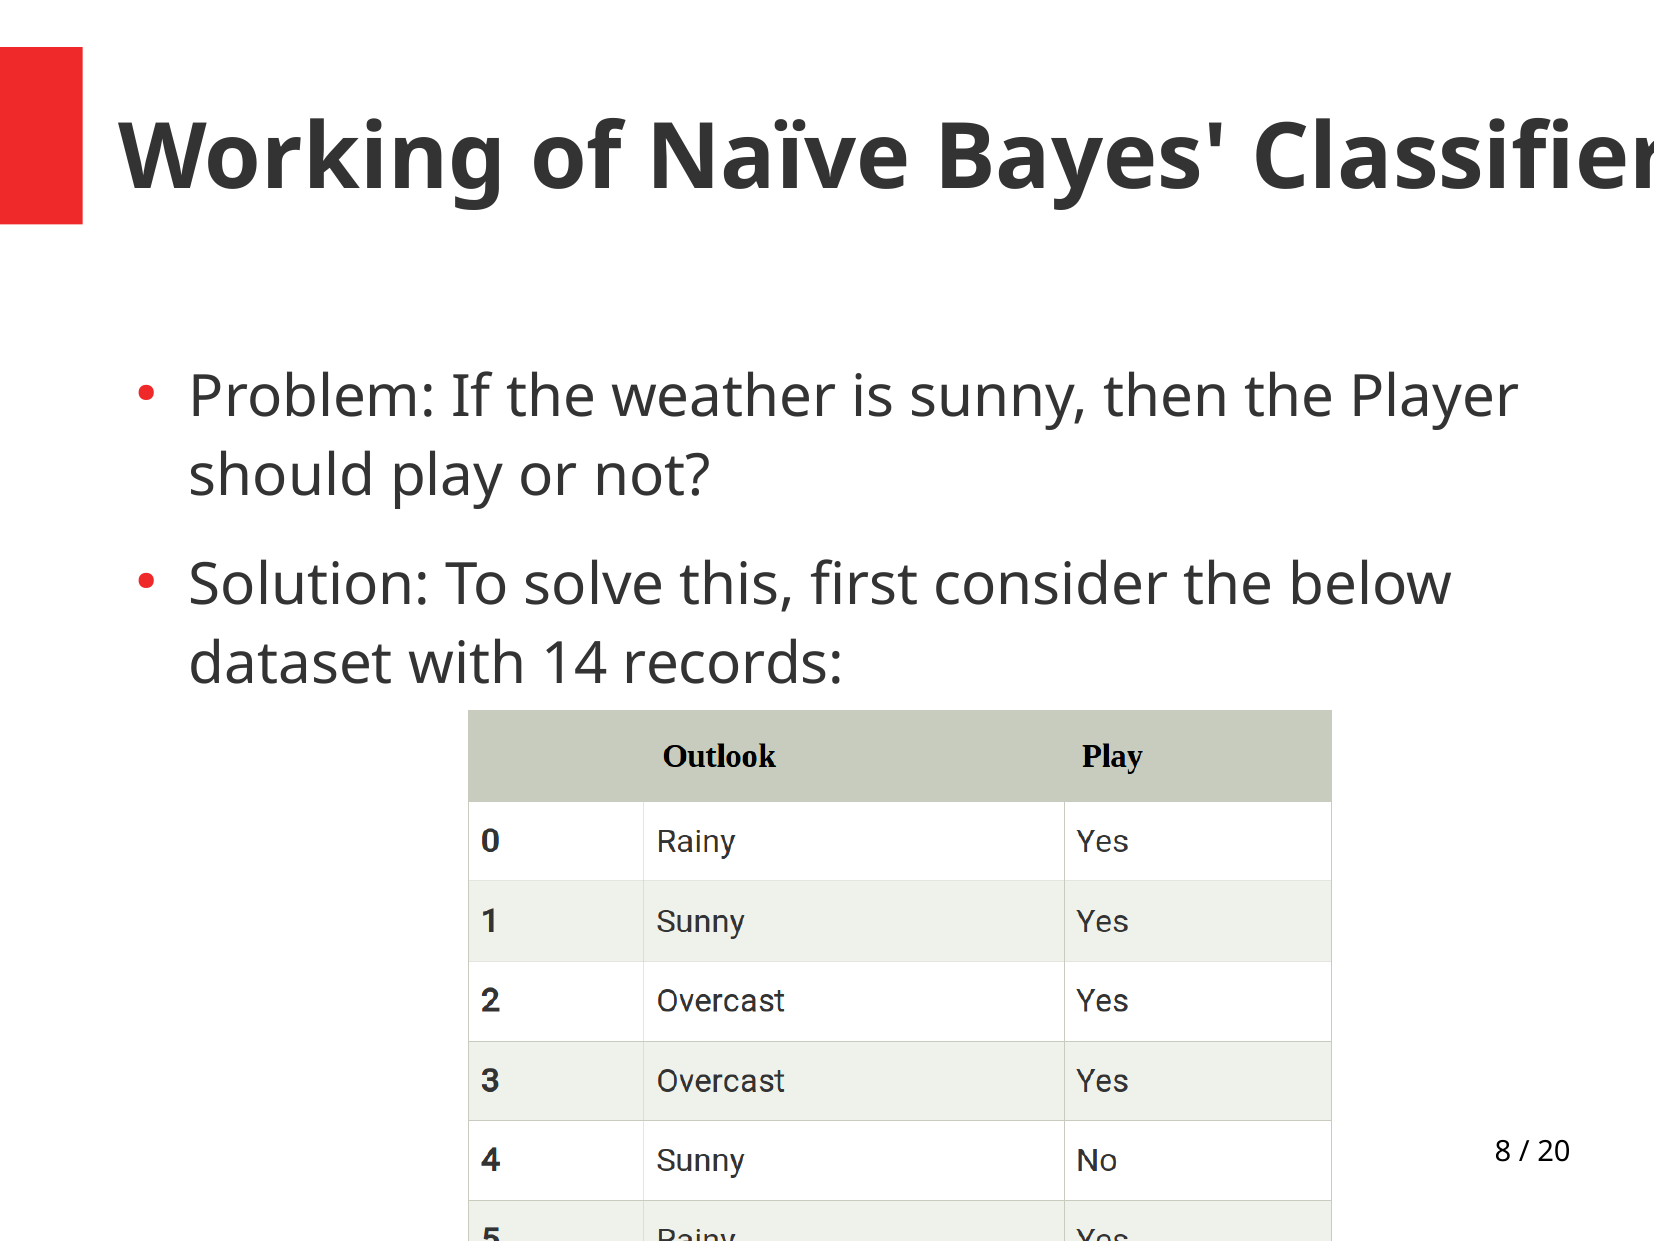

# Working of Naïve Bayes' Classifier
Problem: If the weather is sunny, then the Player should play or not?
Solution: To solve this, first consider the below dataset with 14 records:
8